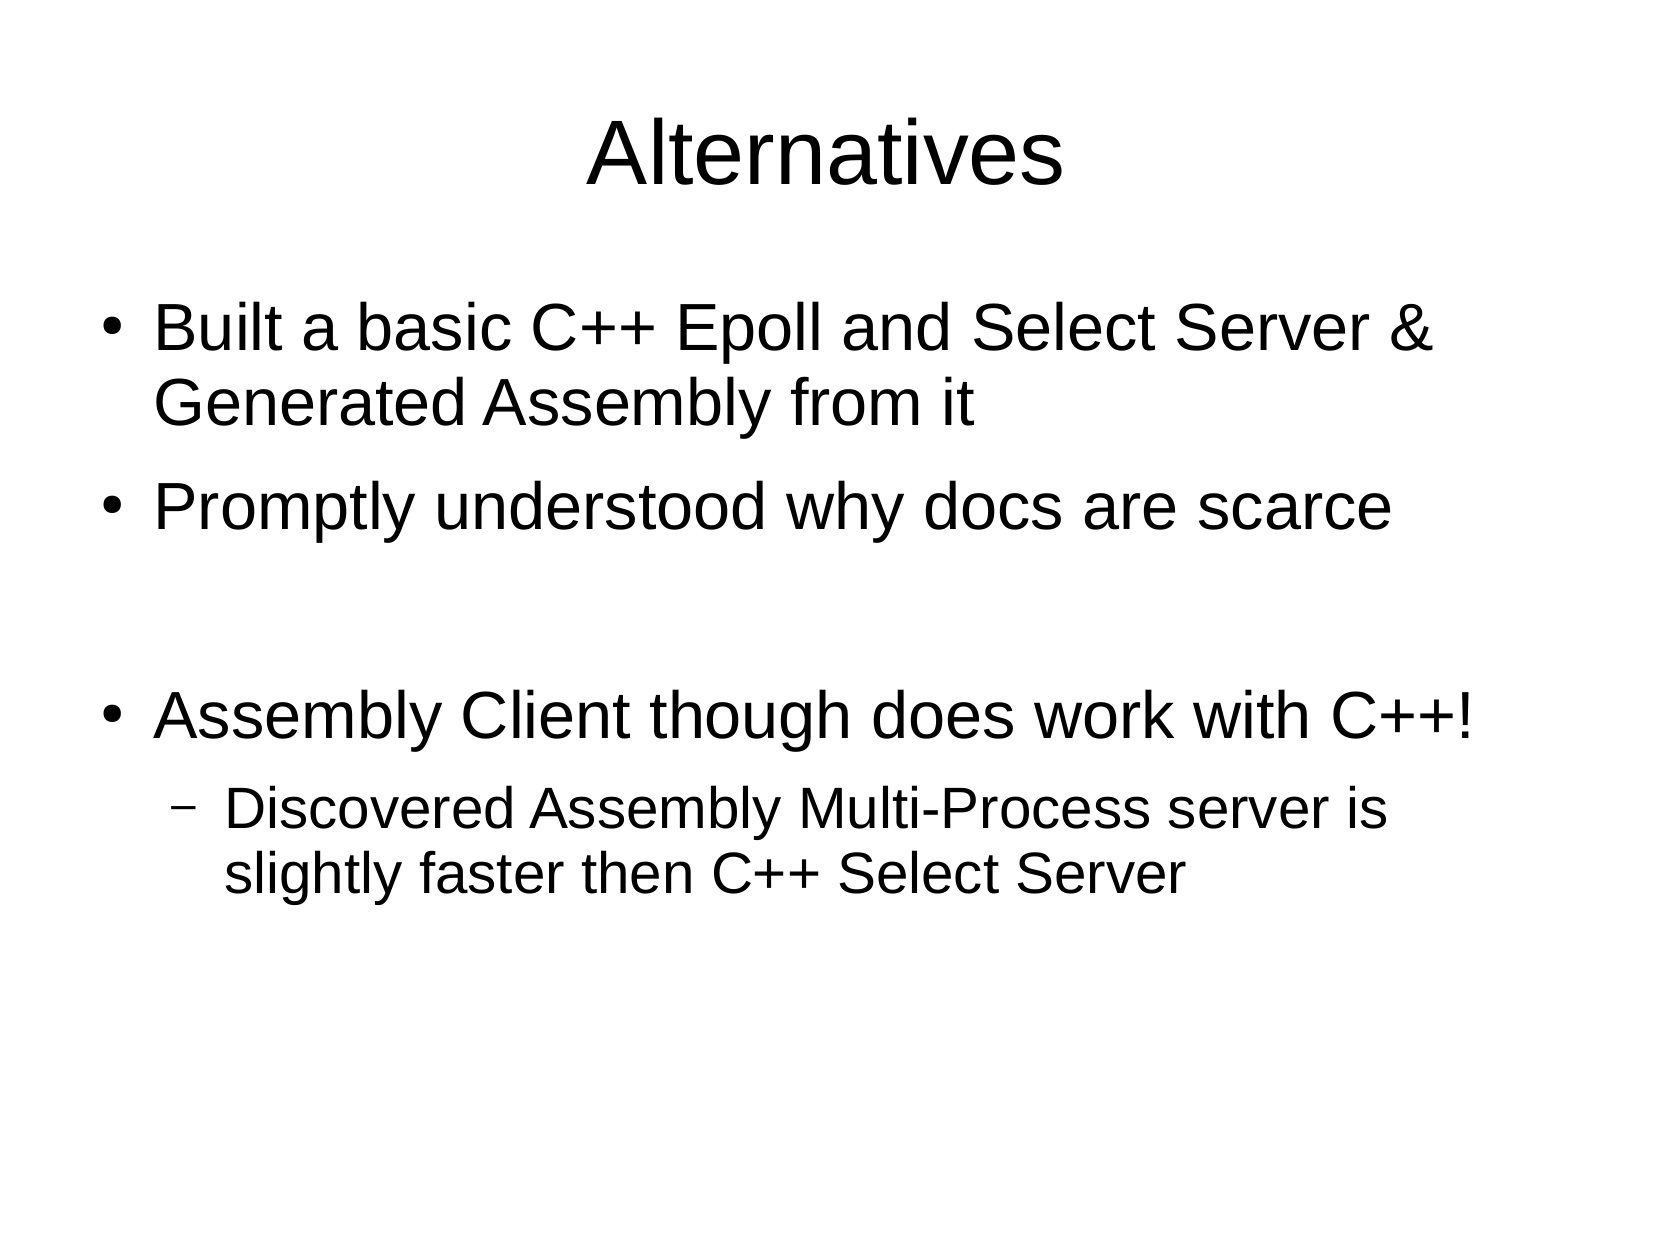

# Alternatives
Built a basic C++ Epoll and Select Server & Generated Assembly from it
Promptly understood why docs are scarce
Assembly Client though does work with C++!
Discovered Assembly Multi-Process server is slightly faster then C++ Select Server